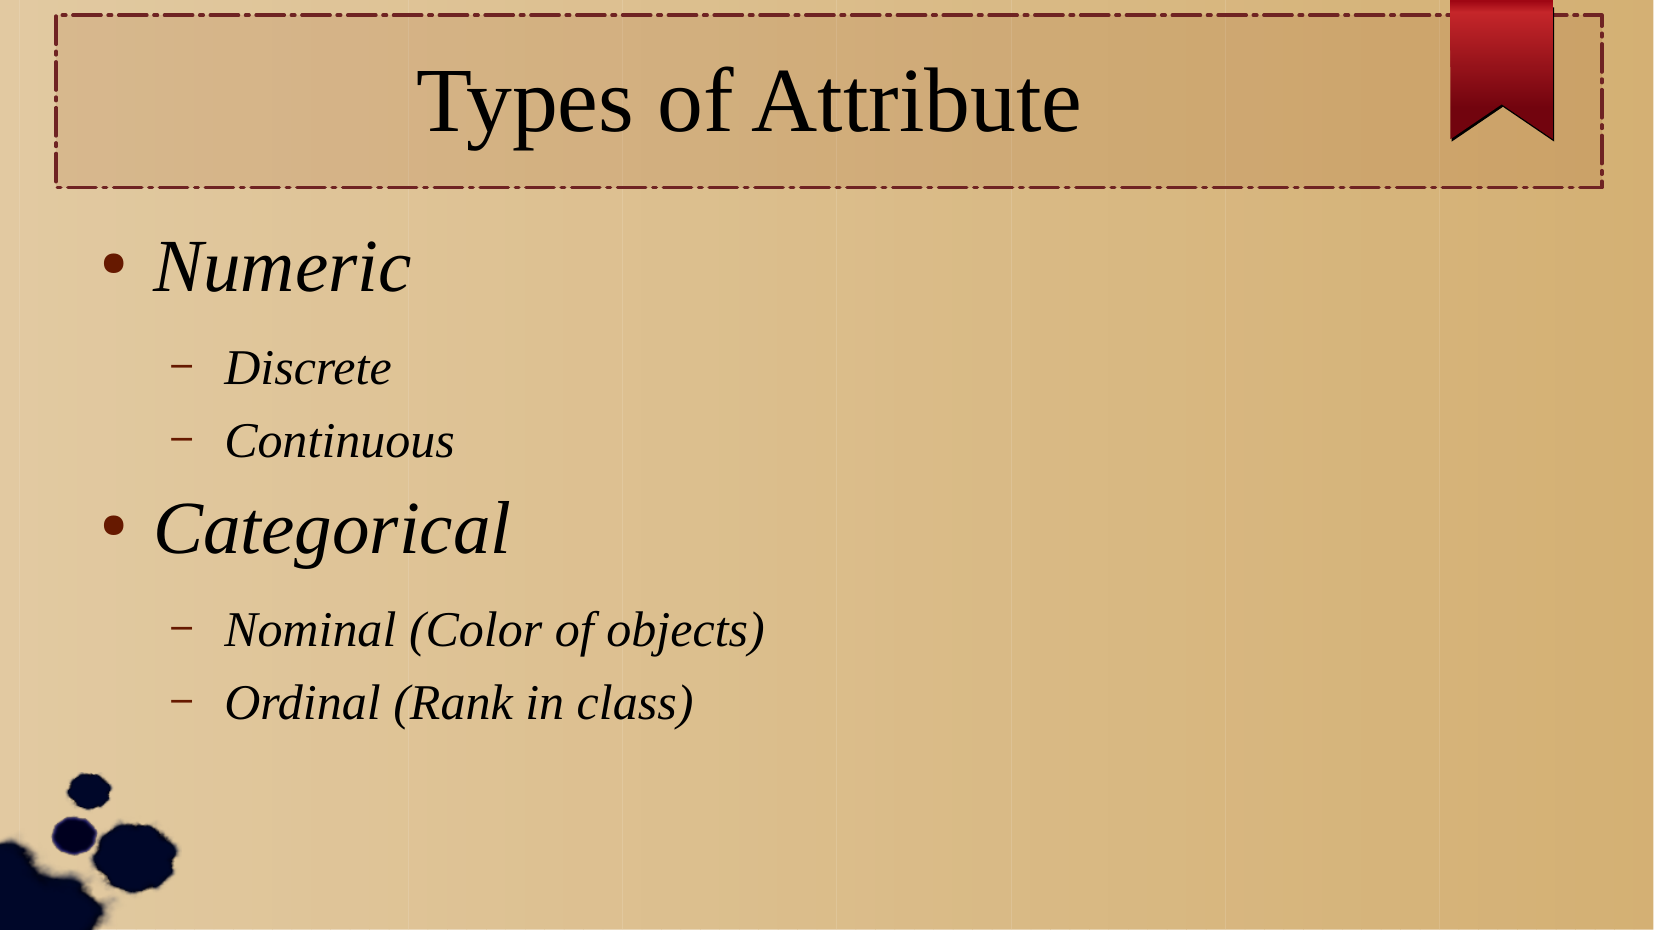

# Types of Attribute
Numeric
Discrete
Continuous
Categorical
Nominal (Color of objects)
Ordinal (Rank in class)